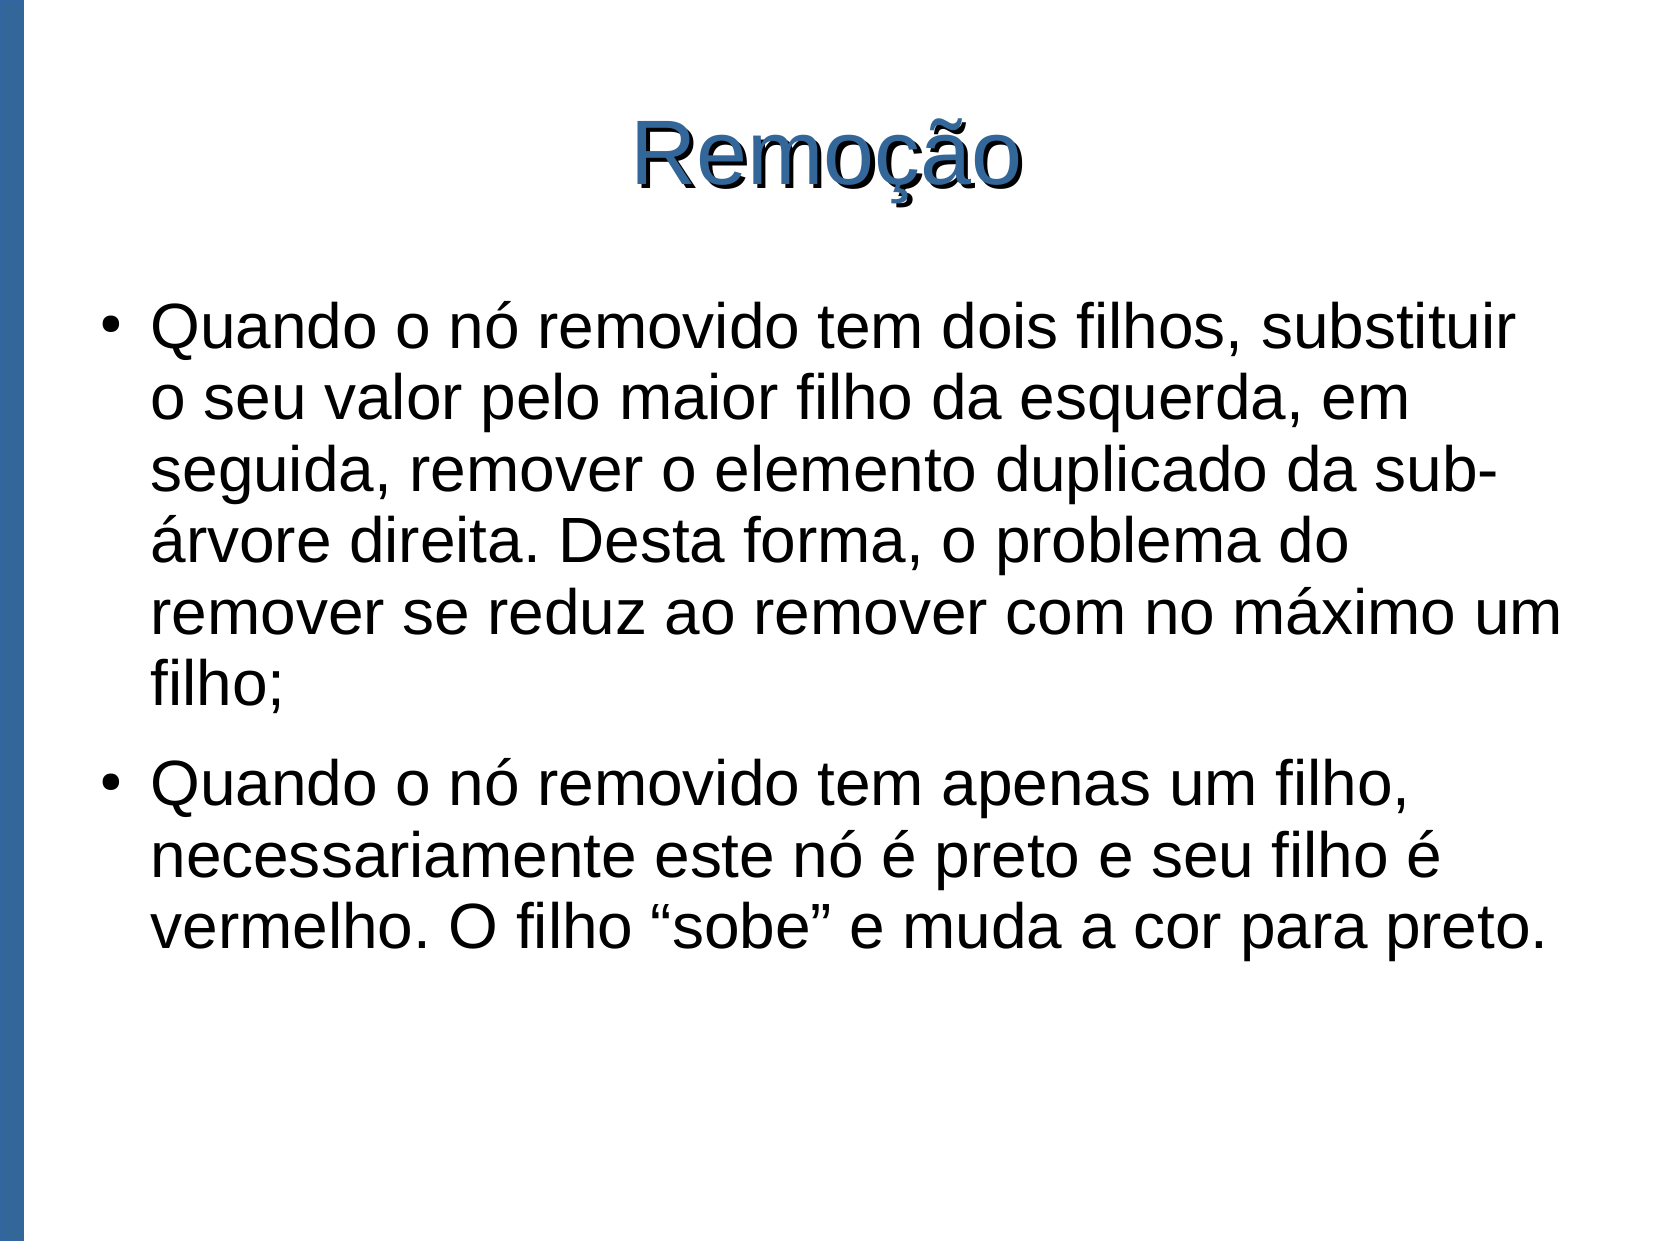

# Remoção
Quando o nó removido tem dois filhos, substituir o seu valor pelo maior filho da esquerda, em seguida, remover o elemento duplicado da sub-árvore direita. Desta forma, o problema do remover se reduz ao remover com no máximo um filho;
Quando o nó removido tem apenas um filho, necessariamente este nó é preto e seu filho é vermelho. O filho “sobe” e muda a cor para preto.